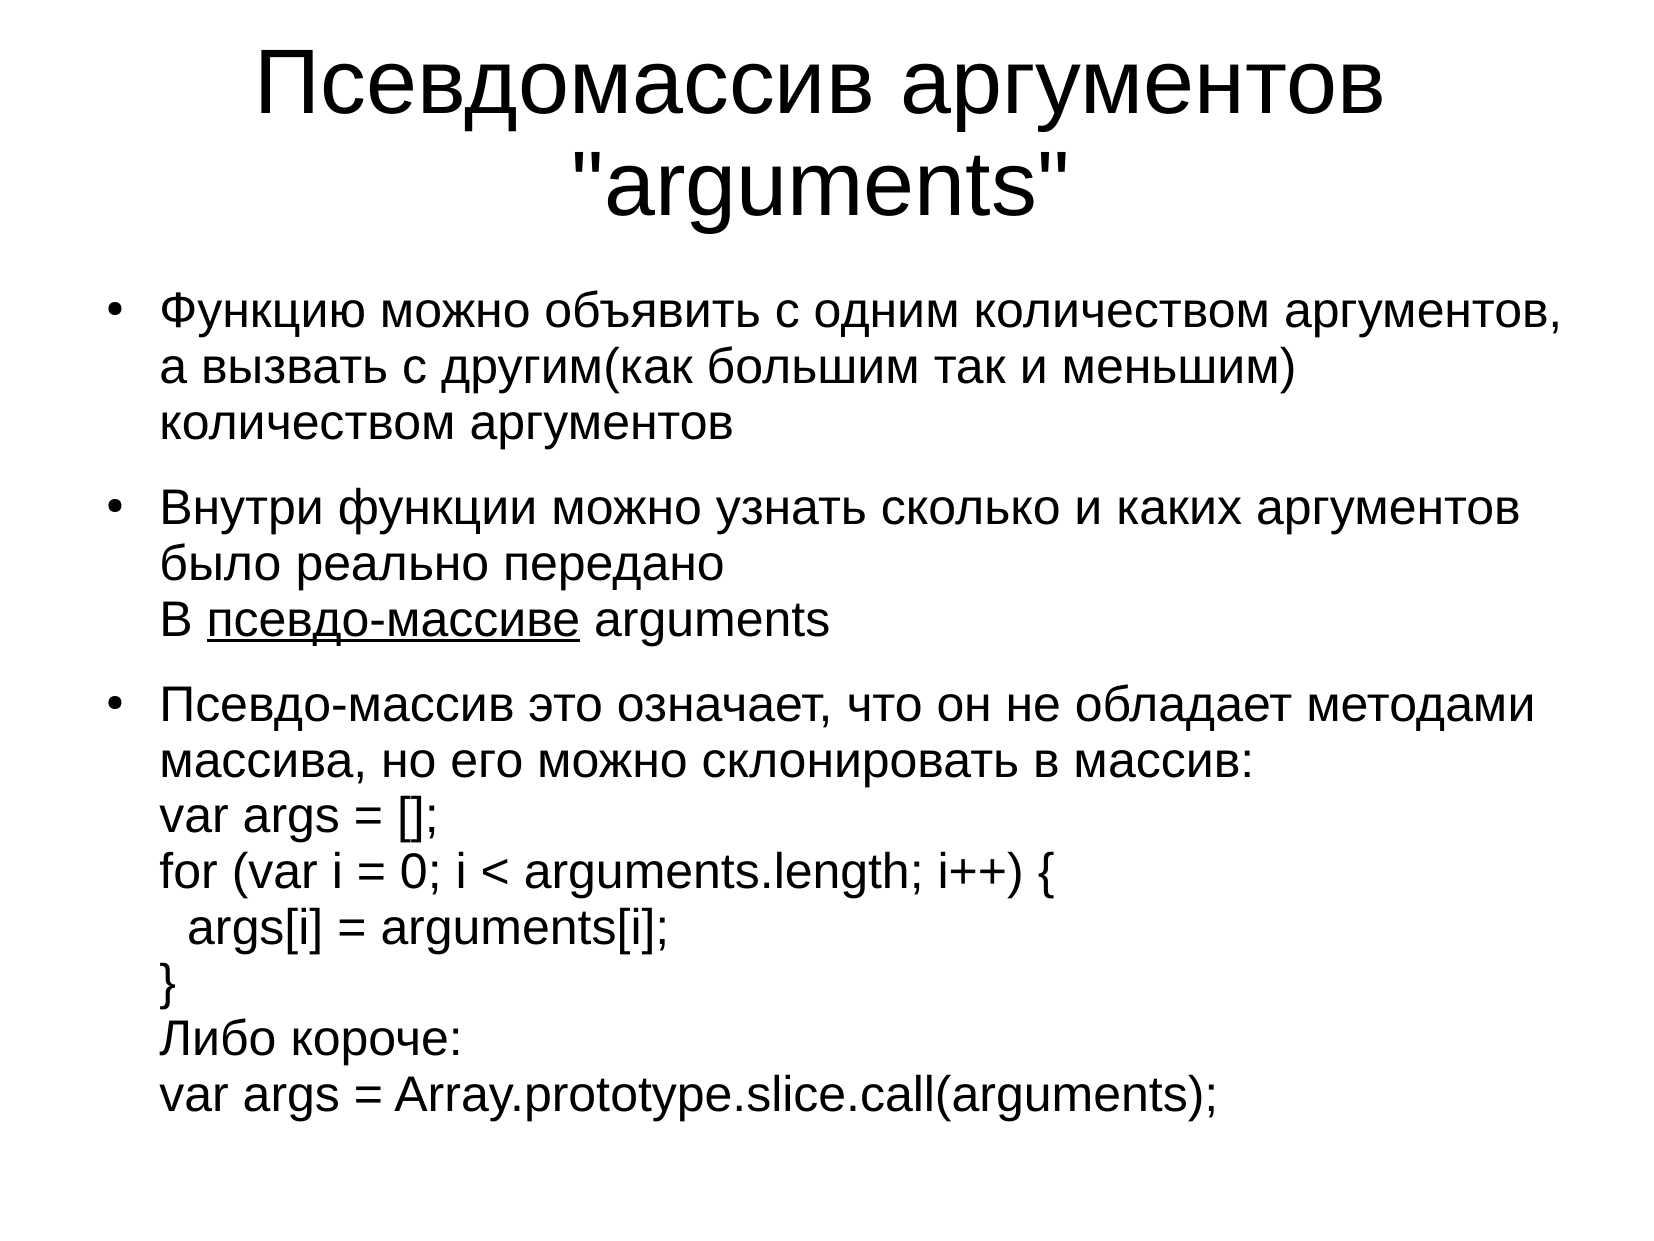

# Псевдомассив аргументов "arguments"
Функцию можно объявить с одним количеством аргументов, а вызвать с другим(как большим так и меньшим) количеством аргументов
Внутри функции можно узнать сколько и каких аргументов было реально передано
В псевдо-массиве arguments
Псевдо-массив это означает, что он не обладает методами массива, но его можно склонировать в массив:
var args = [];
for (var i = 0; i < arguments.length; i++) {
 args[i] = arguments[i];
}
Либо короче:
var args = Array.prototype.slice.call(arguments);